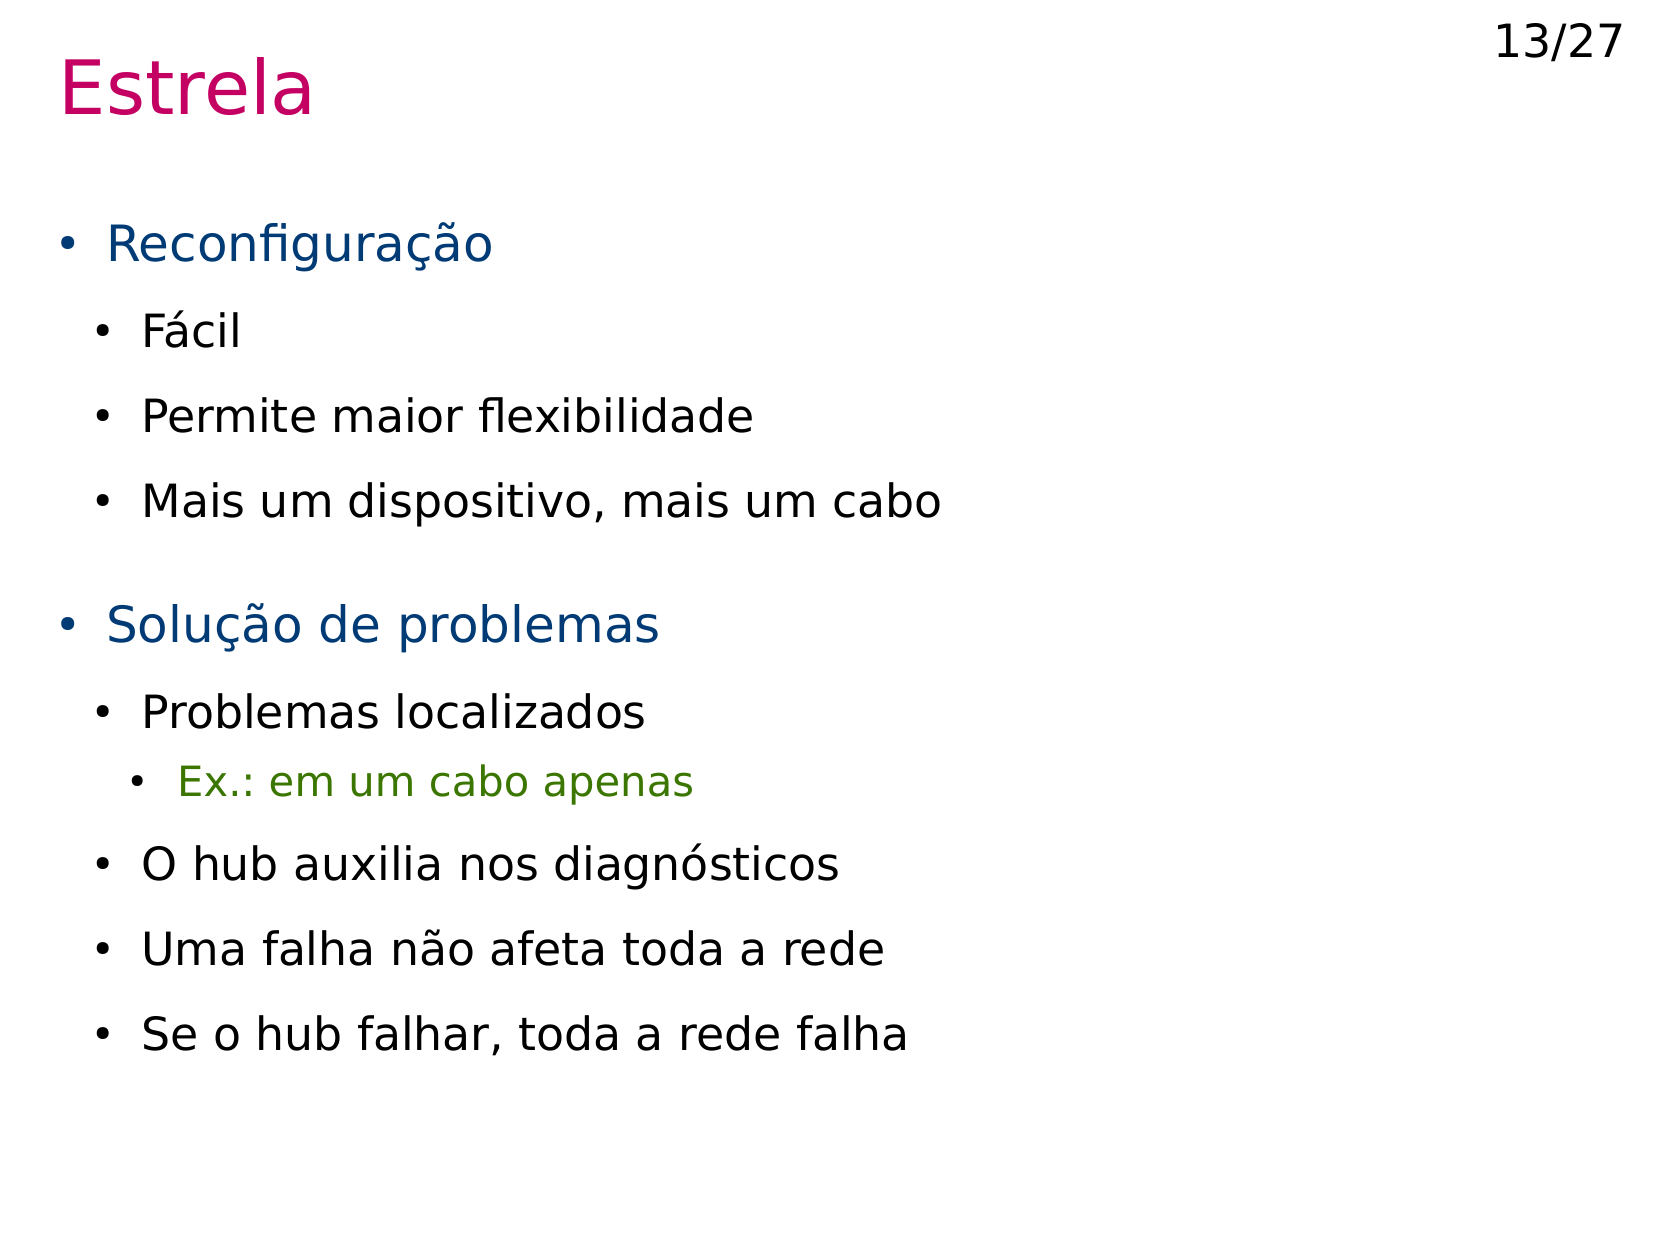

13
# Estrela
Reconfiguração
Fácil
Permite maior flexibilidade
Mais um dispositivo, mais um cabo
Solução de problemas
Problemas localizados
Ex.: em um cabo apenas
O hub auxilia nos diagnósticos
Uma falha não afeta toda a rede
Se o hub falhar, toda a rede falha